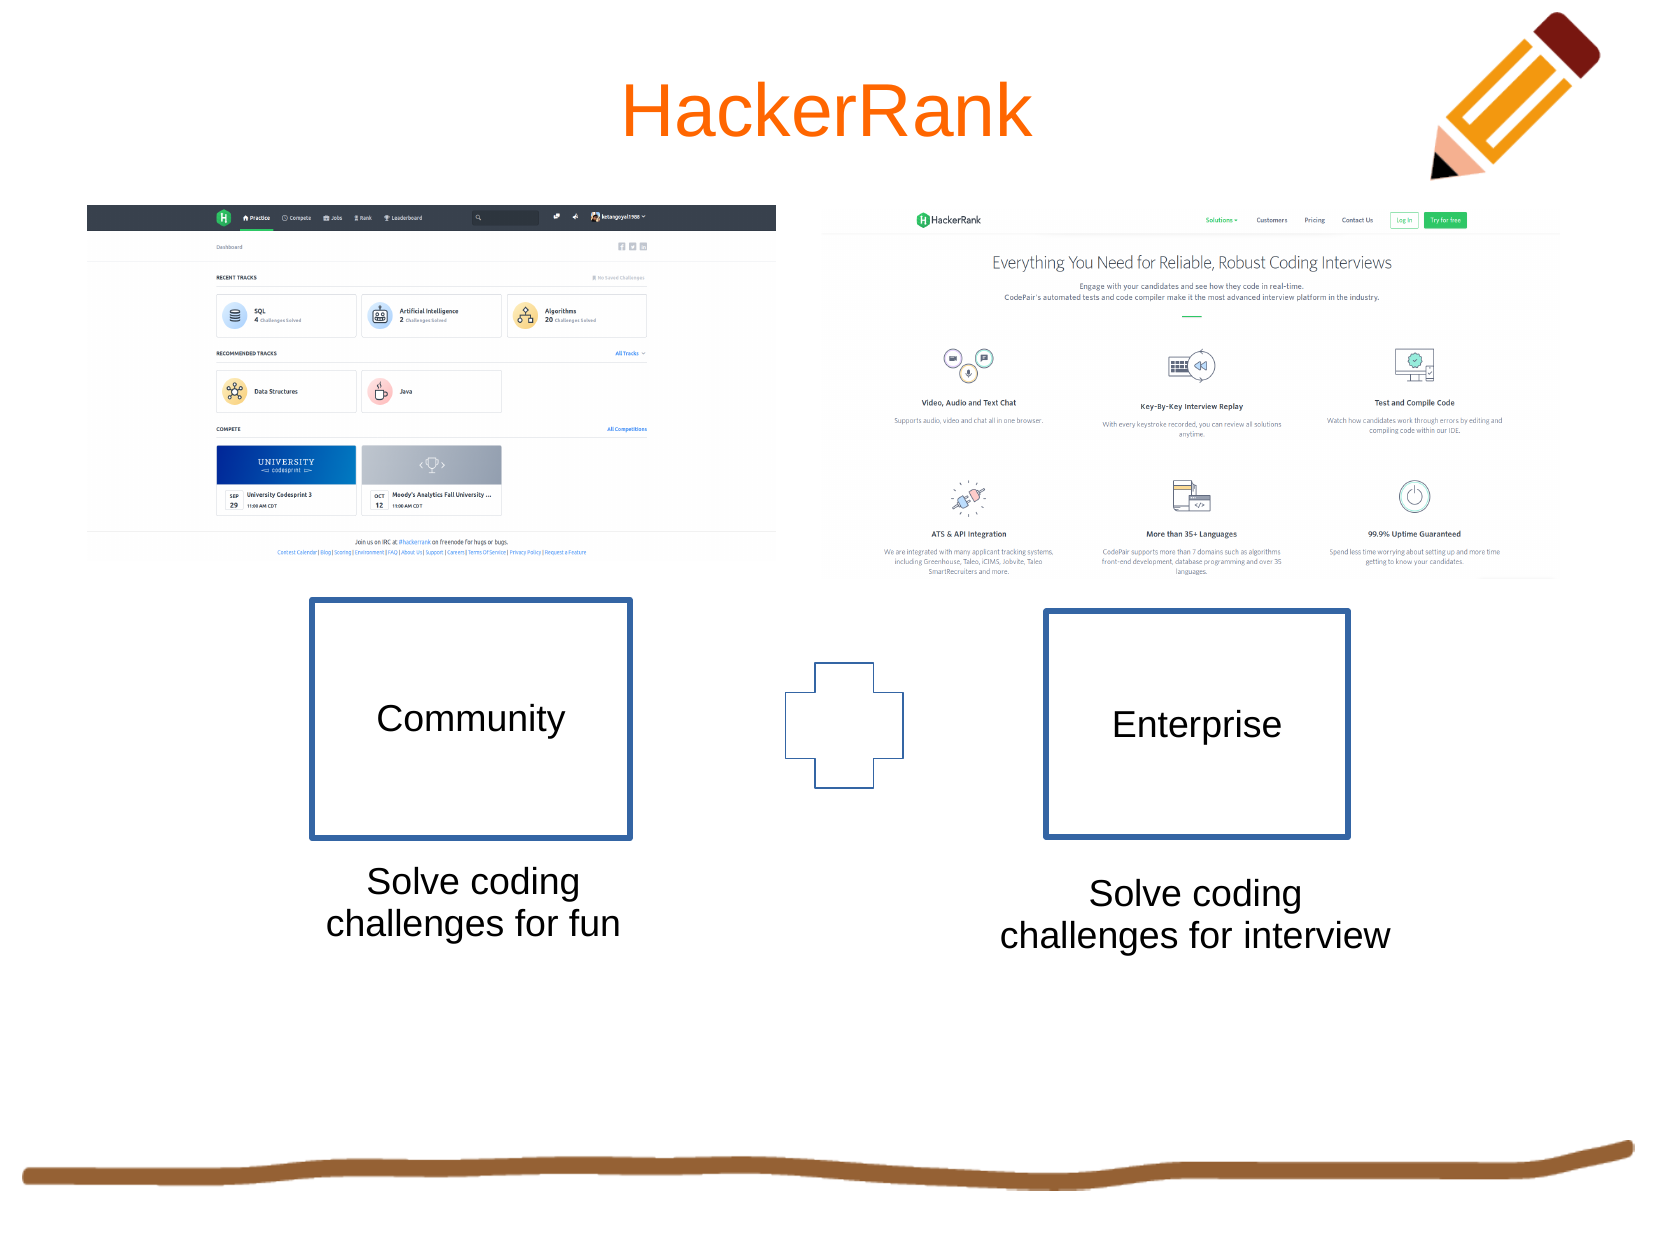

# HackerRank
Community
Enterprise
Solve coding challenges for fun
Solve coding challenges for interview